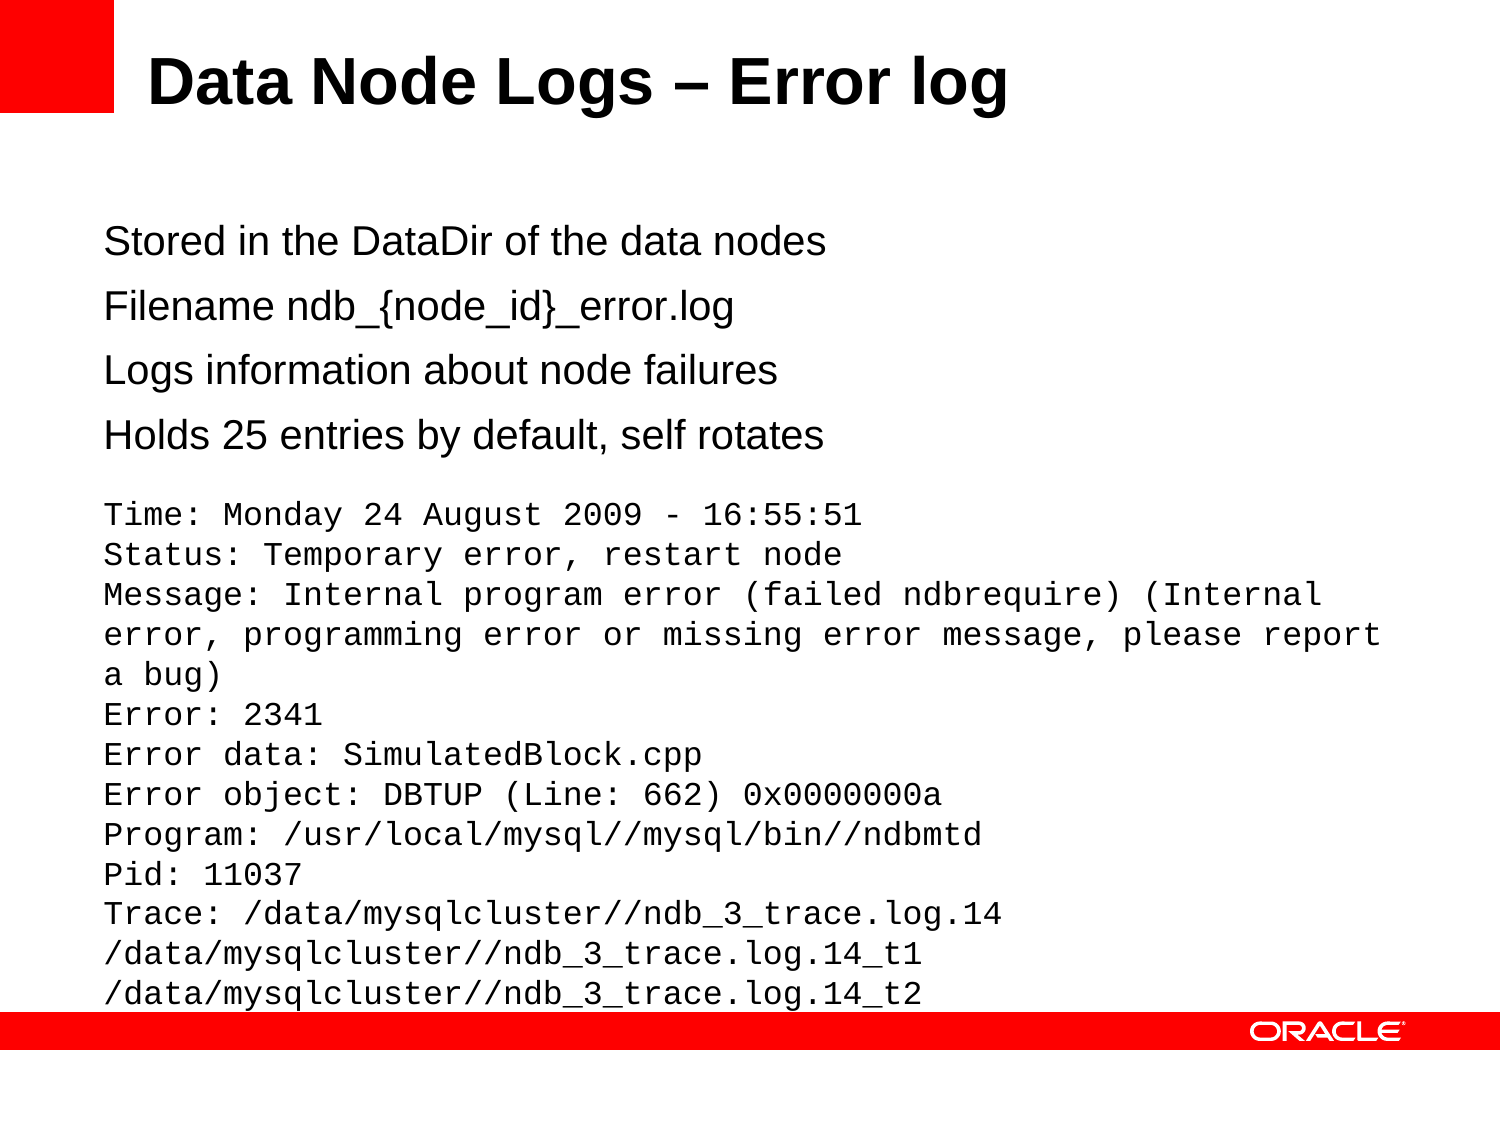

# Data Node Logs – Error log
Stored in the DataDir of the data nodes
Filename ndb_{node_id}_error.log
Logs information about node failures
Holds 25 entries by default, self rotates
Time: Monday 24 August 2009 - 16:55:51
Status: Temporary error, restart node
Message: Internal program error (failed ndbrequire) (Internal error, programming error or missing error message, please report a bug)
Error: 2341
Error data: SimulatedBlock.cpp
Error object: DBTUP (Line: 662) 0x0000000a
Program: /usr/local/mysql//mysql/bin//ndbmtd
Pid: 11037
Trace: /data/mysqlcluster//ndb_3_trace.log.14 /data/mysqlcluster//ndb_3_trace.log.14_t1 /data/mysqlcluster//ndb_3_trace.log.14_t2